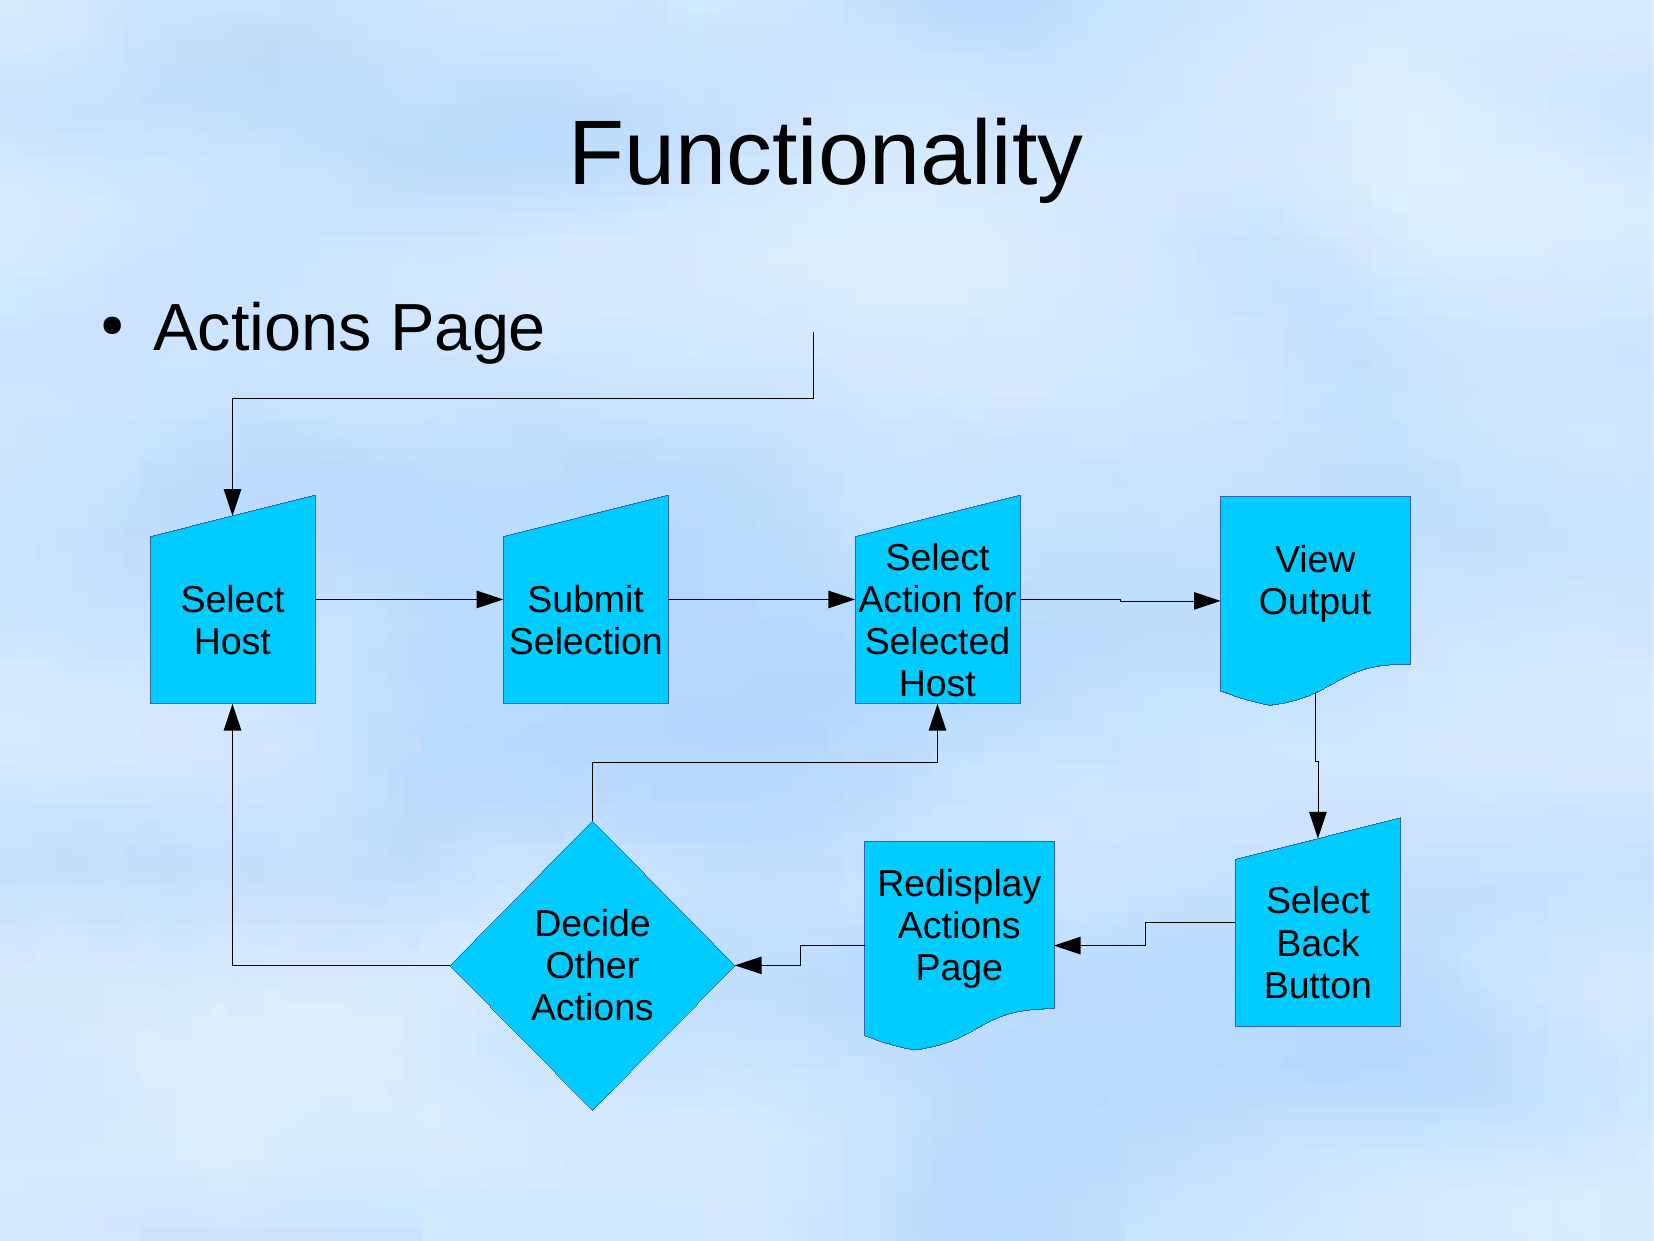

# Functionality
Actions Page
Select
Host
Submit
Selection
Select
Action for
Selected
Host
View
Output
Select
Back
Button
Decide
Other
Actions
Redisplay
Actions
Page